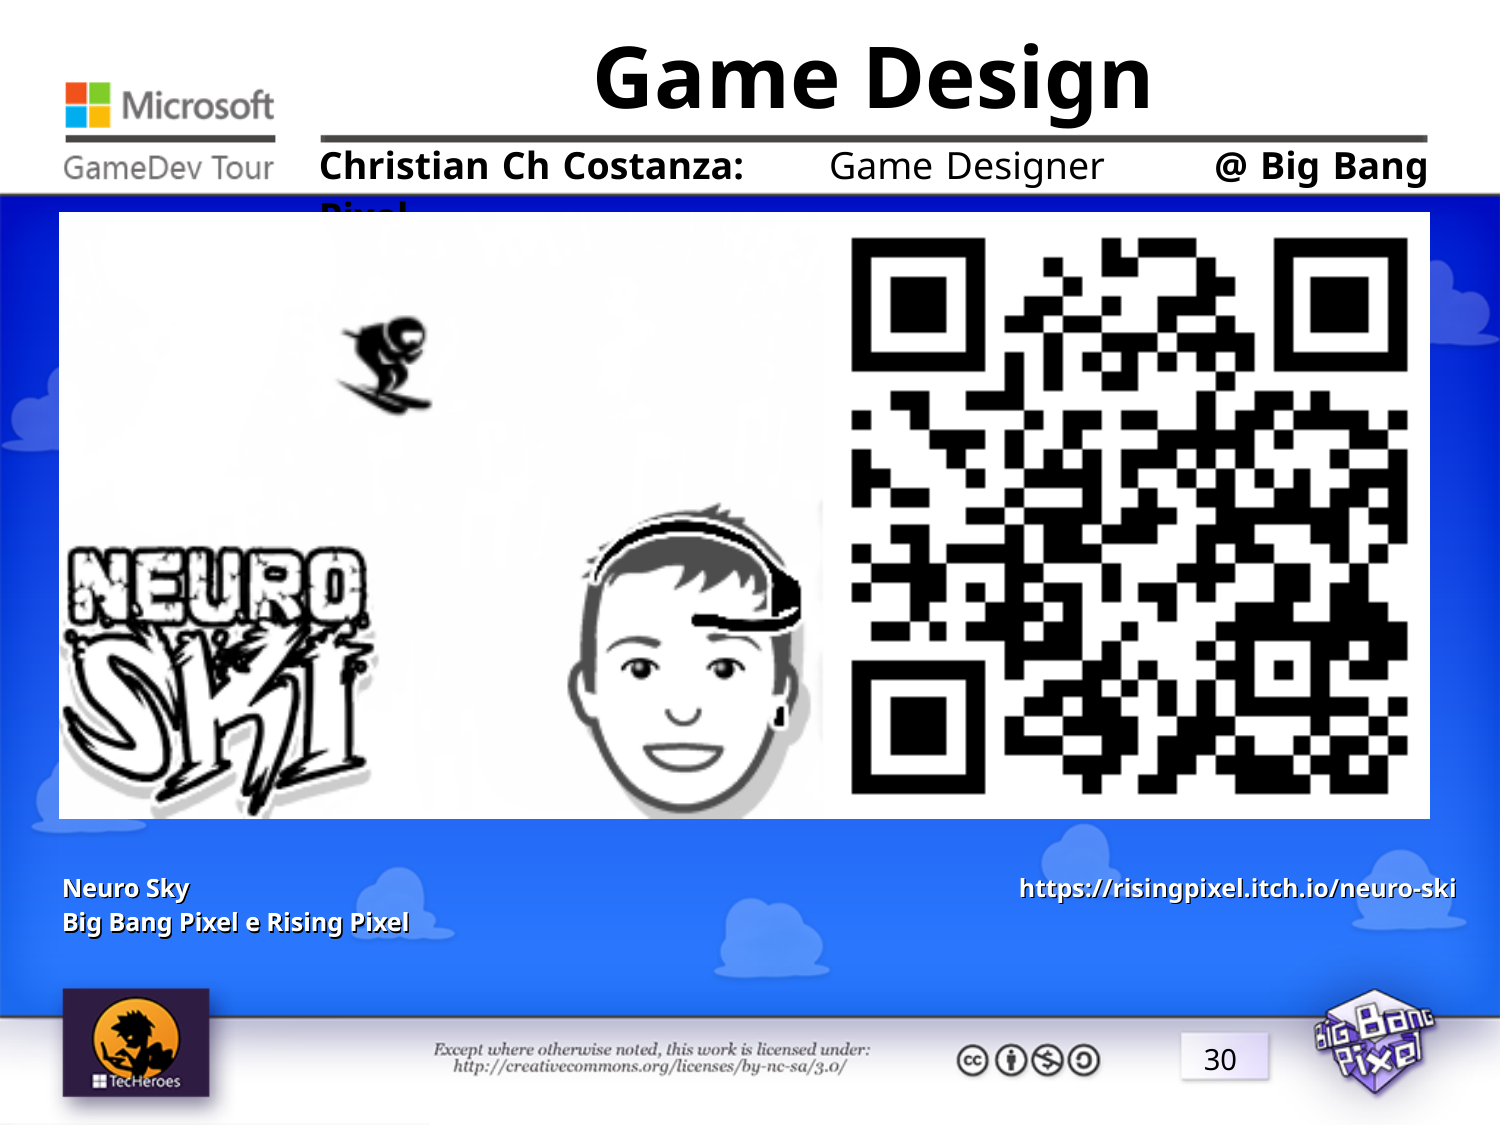

Game Design
Christian Ch Costanza: Game Designer @ Big Bang Pixel
Neuro Sky
Big Bang Pixel e Rising Pixel
Neuro Sky
Big Bang Pixel e Rising Pixel
https://risingpixel.itch.io/neuro-ski